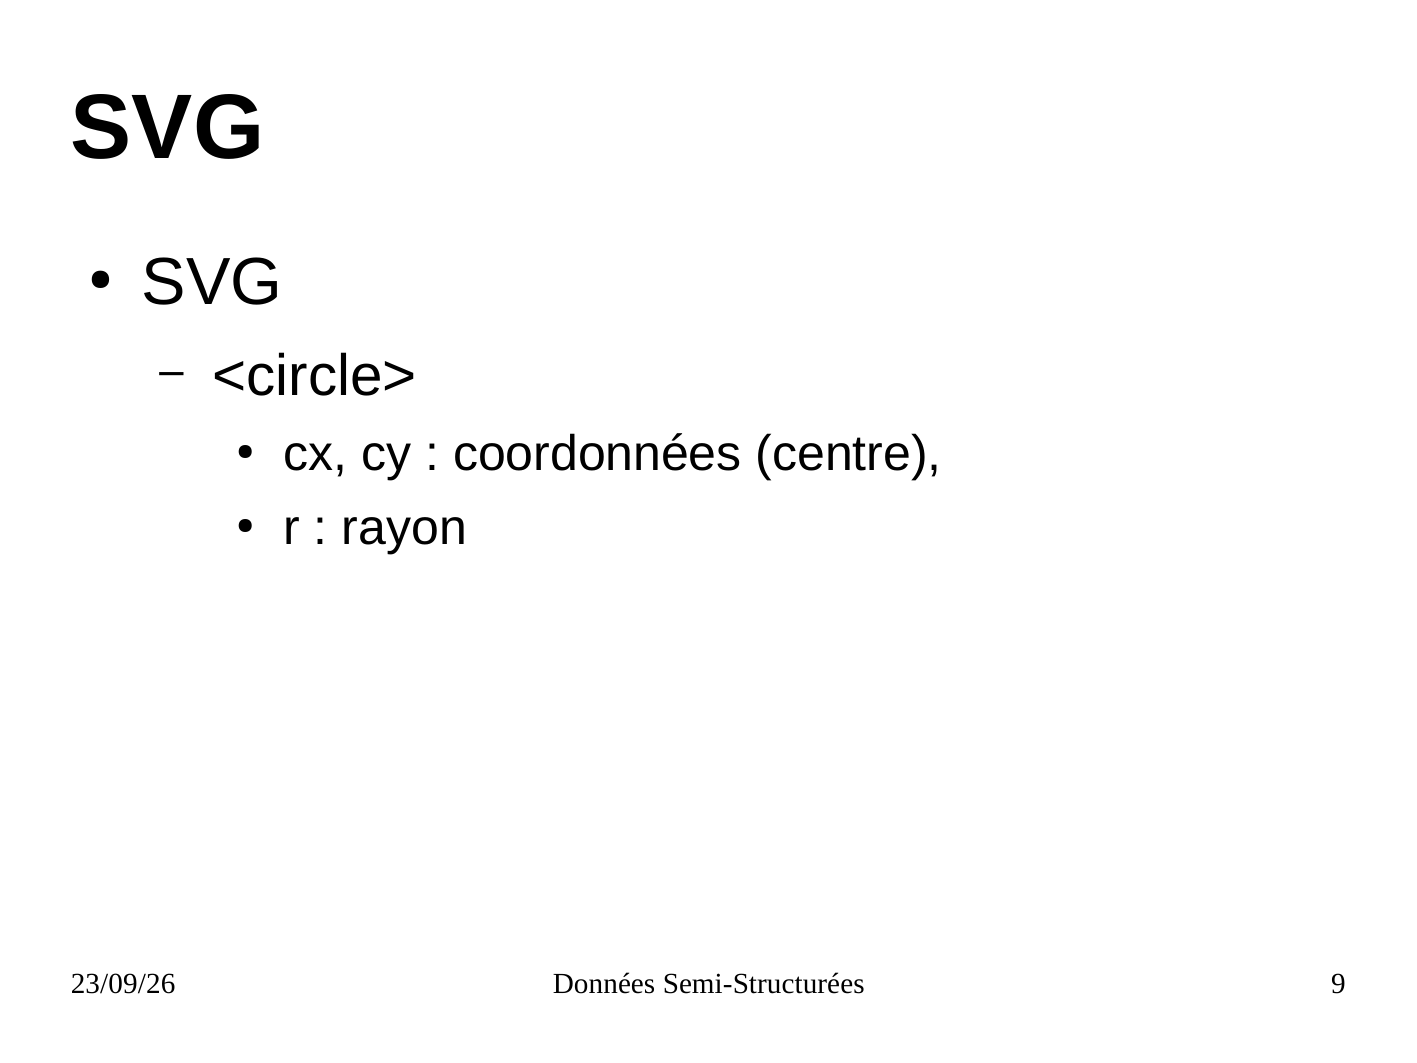

# SVG
SVG
<circle>
cx, cy : coordonnées (centre),
r : rayon
Données Semi-Structurées
9